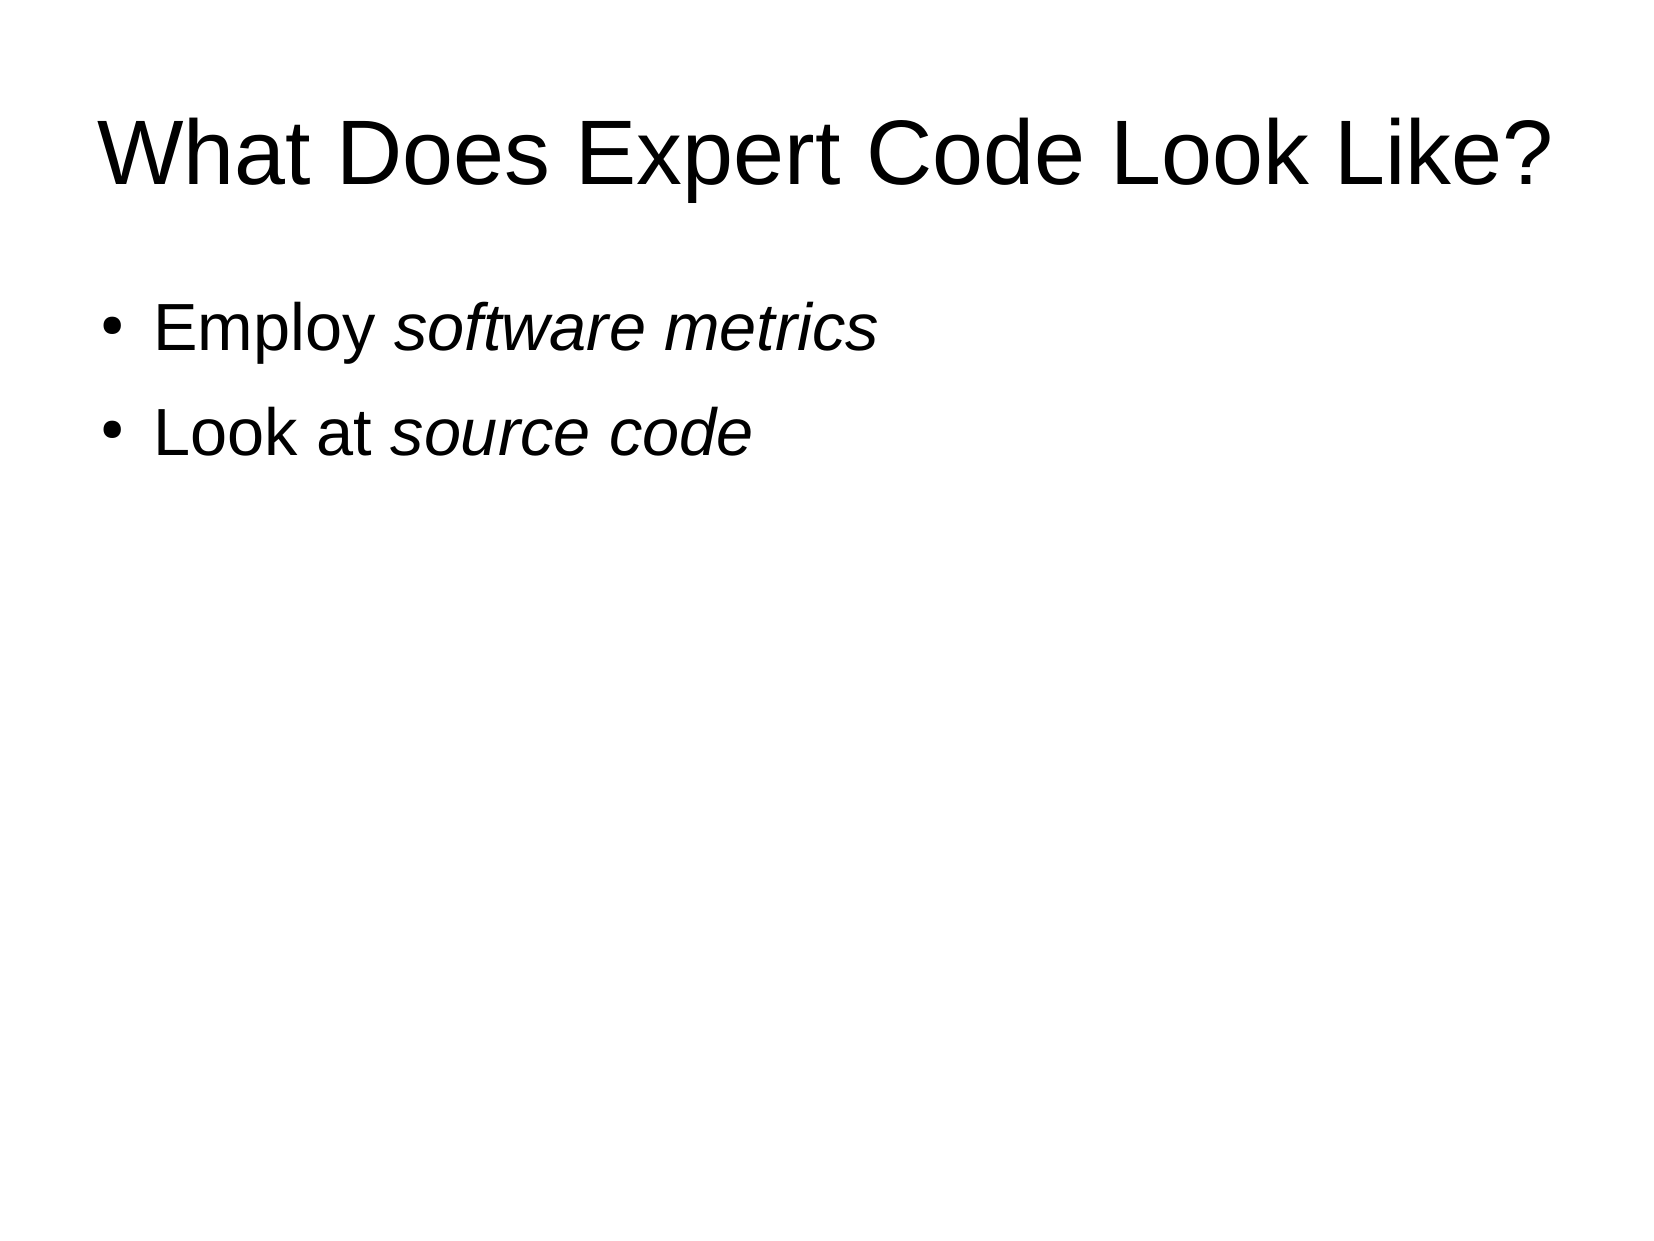

# What Does Expert Code Look Like?
Employ software metrics
Look at source code